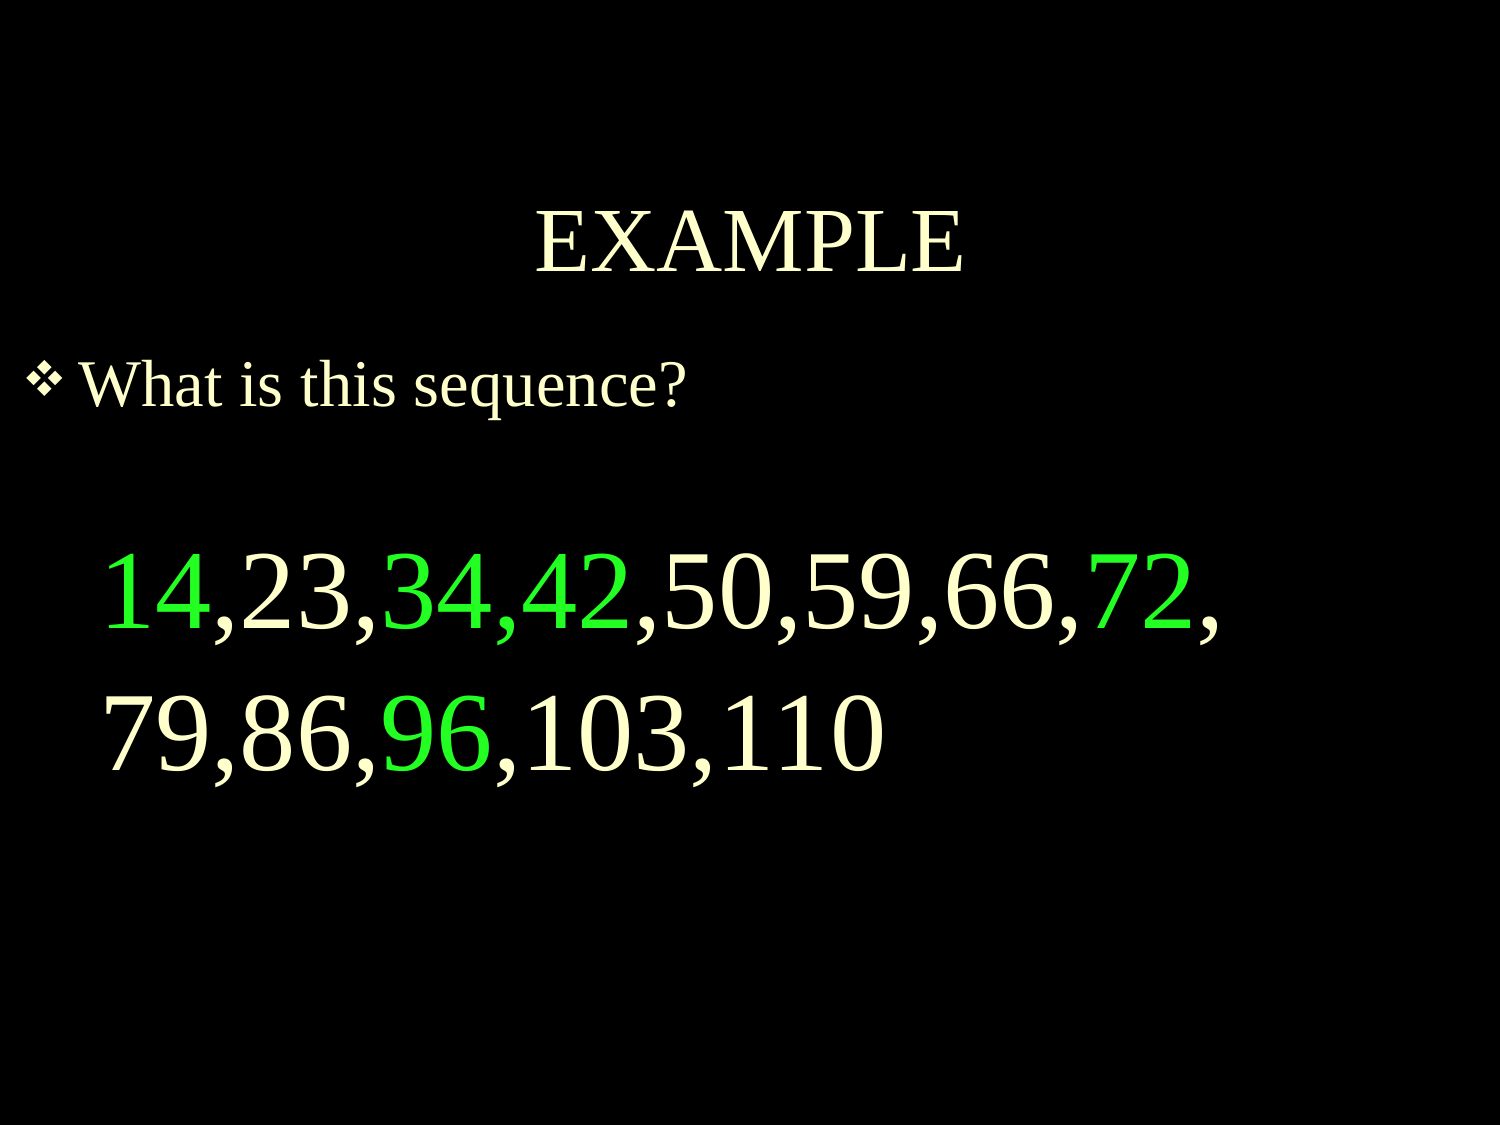

# EXAMPLE
What is this sequence?
14,23,34,42,50,59,66,72,
79,86,96,103,110